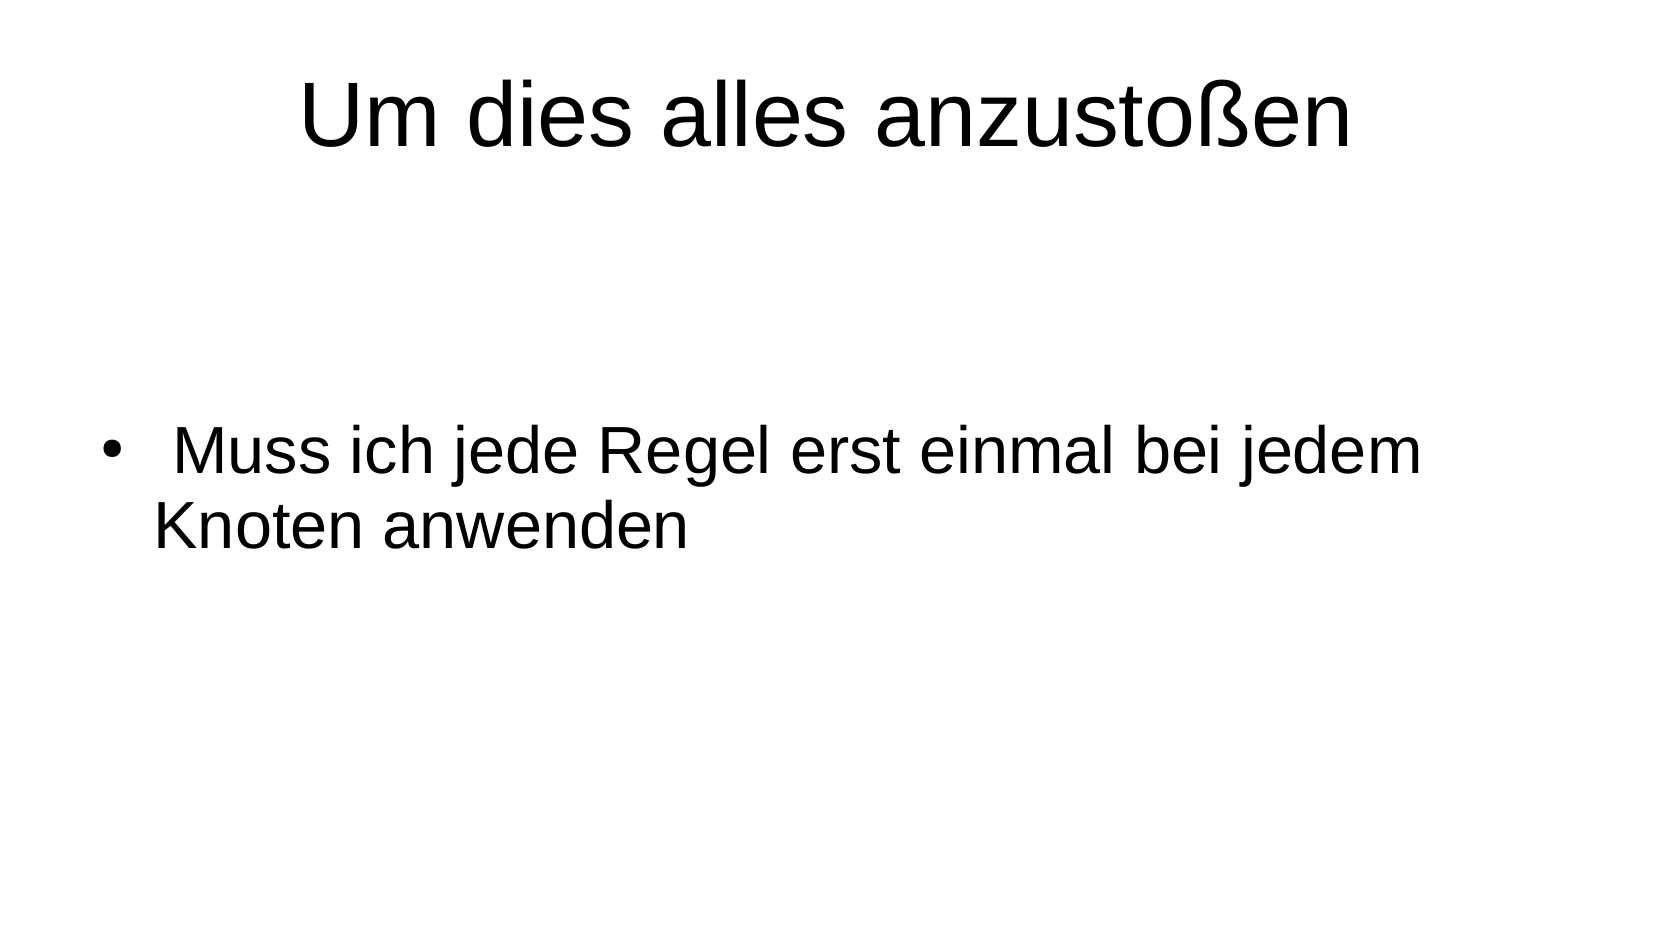

# Um dies alles anzustoßen
 Muss ich jede Regel erst einmal bei jedem Knoten anwenden